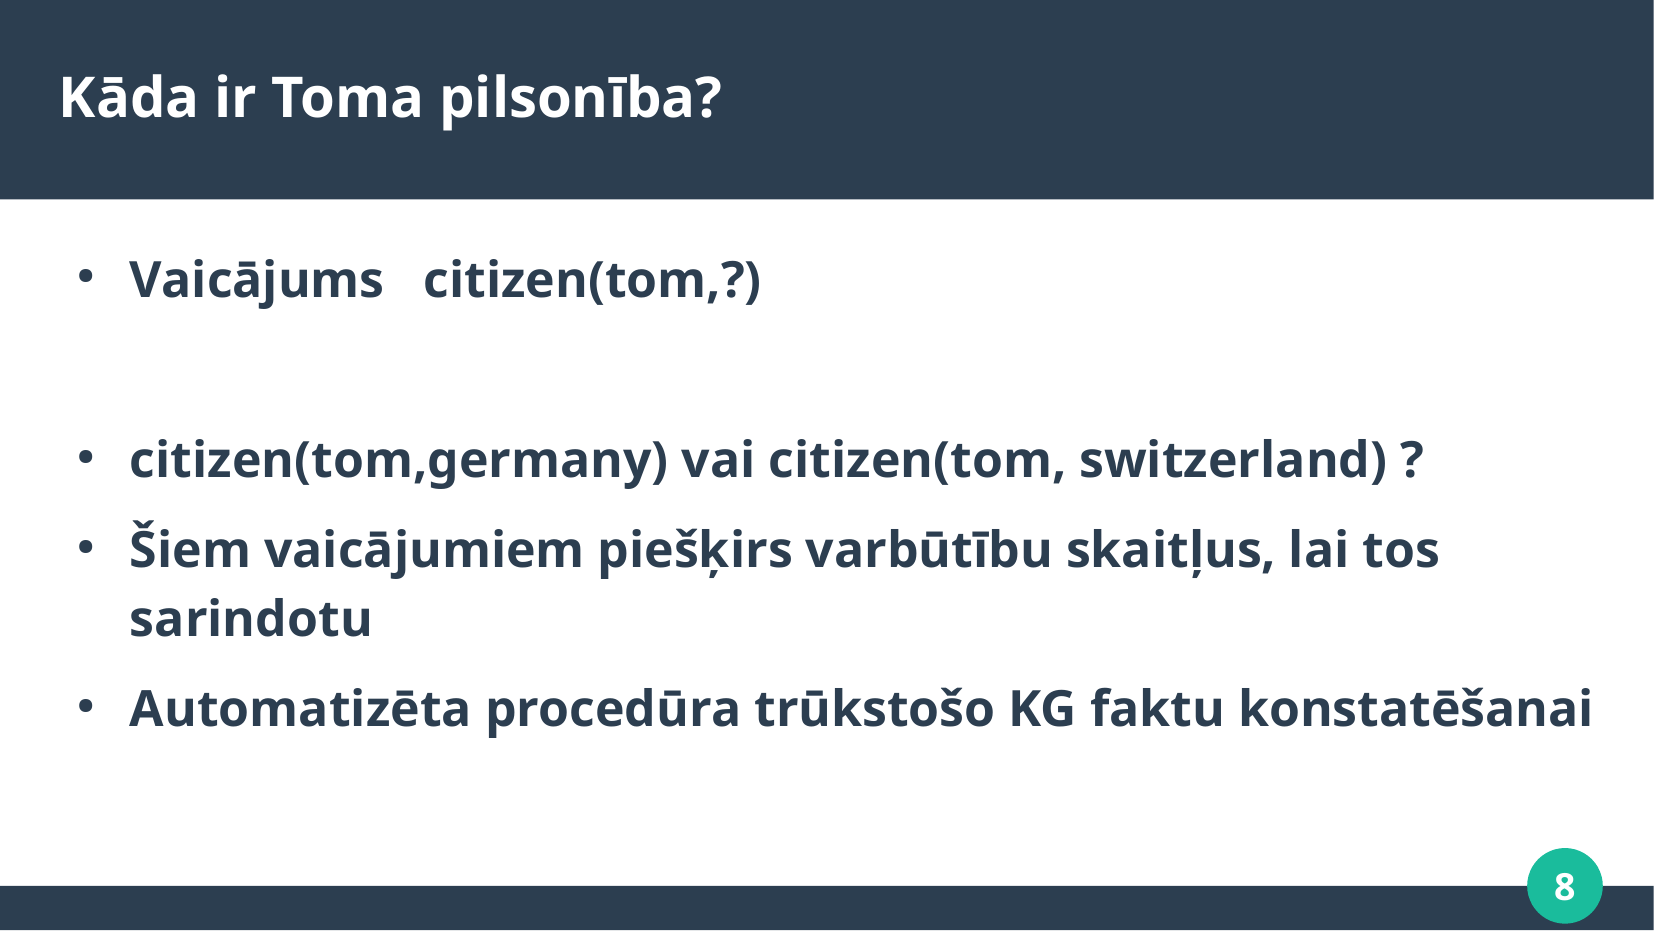

# Kāda ir Toma pilsonība?
Vaicājums citizen(tom,?)
citizen(tom,germany) vai citizen(tom, switzerland) ?
Šiem vaicājumiem piešķirs varbūtību skaitļus, lai tos sarindotu
Automatizēta procedūra trūkstošo KG faktu konstatēšanai